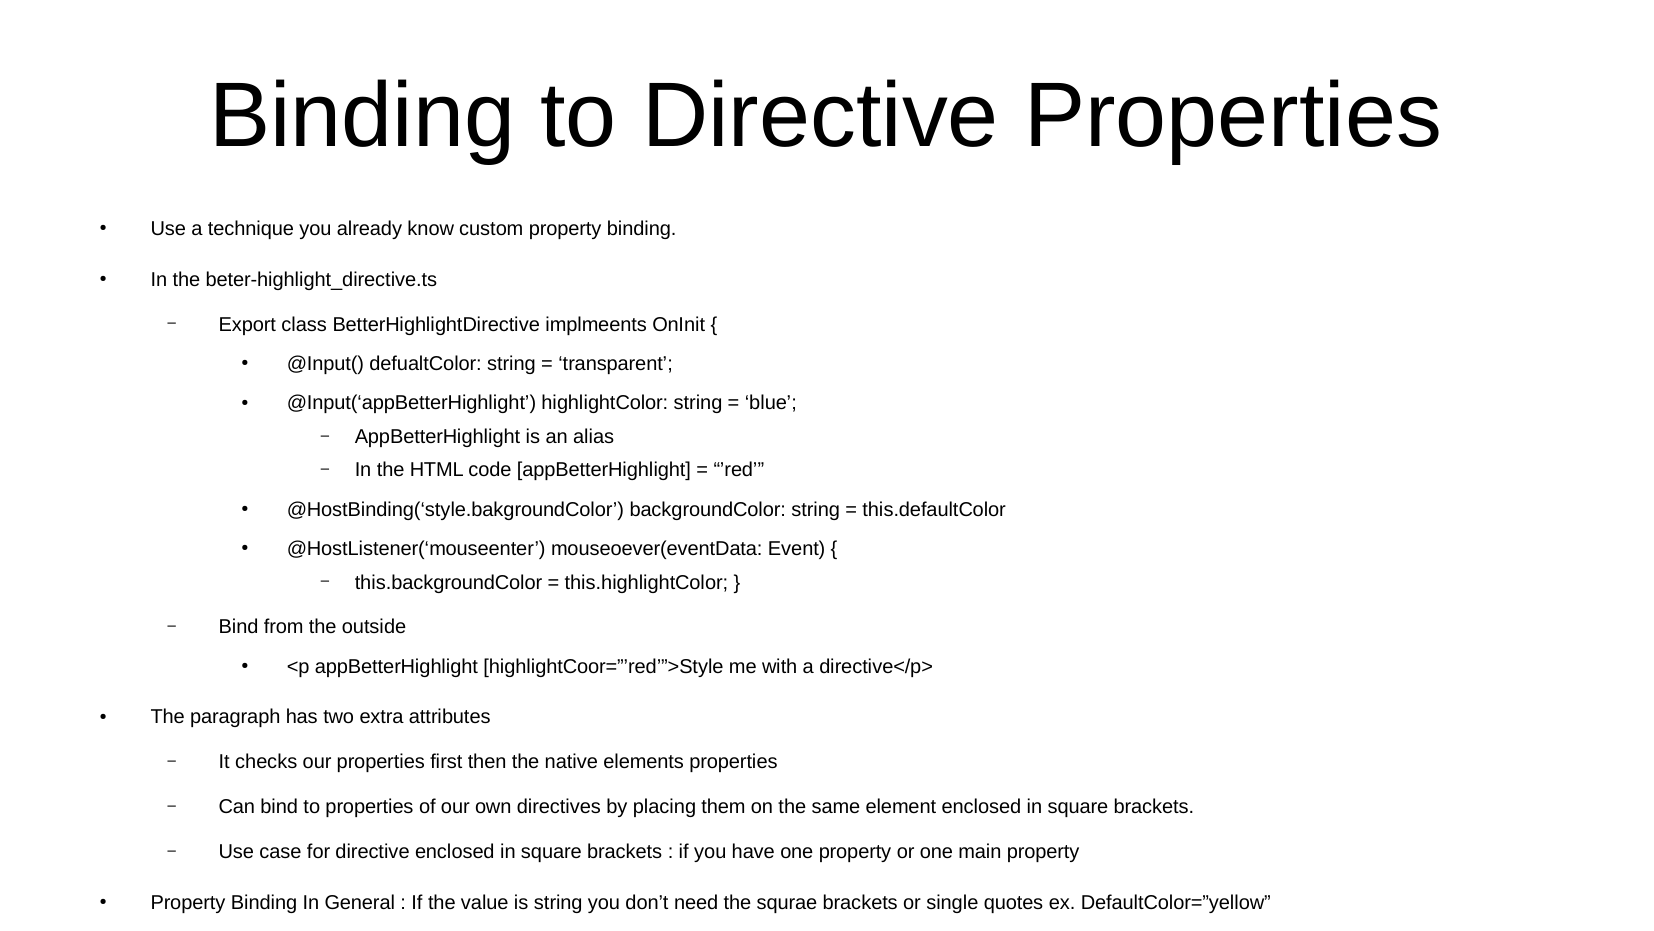

# Binding to Directive Properties
Use a technique you already know custom property binding.
In the beter-highlight_directive.ts
Export class BetterHighlightDirective implmeents OnInit {
@Input() defualtColor: string = ‘transparent’;
@Input(‘appBetterHighlight’) highlightColor: string = ‘blue’;
AppBetterHighlight is an alias
In the HTML code [appBetterHighlight] = “’red’”
@HostBinding(‘style.bakgroundColor’) backgroundColor: string = this.defaultColor
@HostListener(‘mouseenter’) mouseoever(eventData: Event) {
this.backgroundColor = this.highlightColor; }
Bind from the outside
<p appBetterHighlight [highlightCoor=”’red’”>Style me with a directive</p>
The paragraph has two extra attributes
It checks our properties first then the native elements properties
Can bind to properties of our own directives by placing them on the same element enclosed in square brackets.
Use case for directive enclosed in square brackets : if you have one property or one main property
Property Binding In General : If the value is string you don’t need the squrae brackets or single quotes ex. DefaultColor=”yellow”